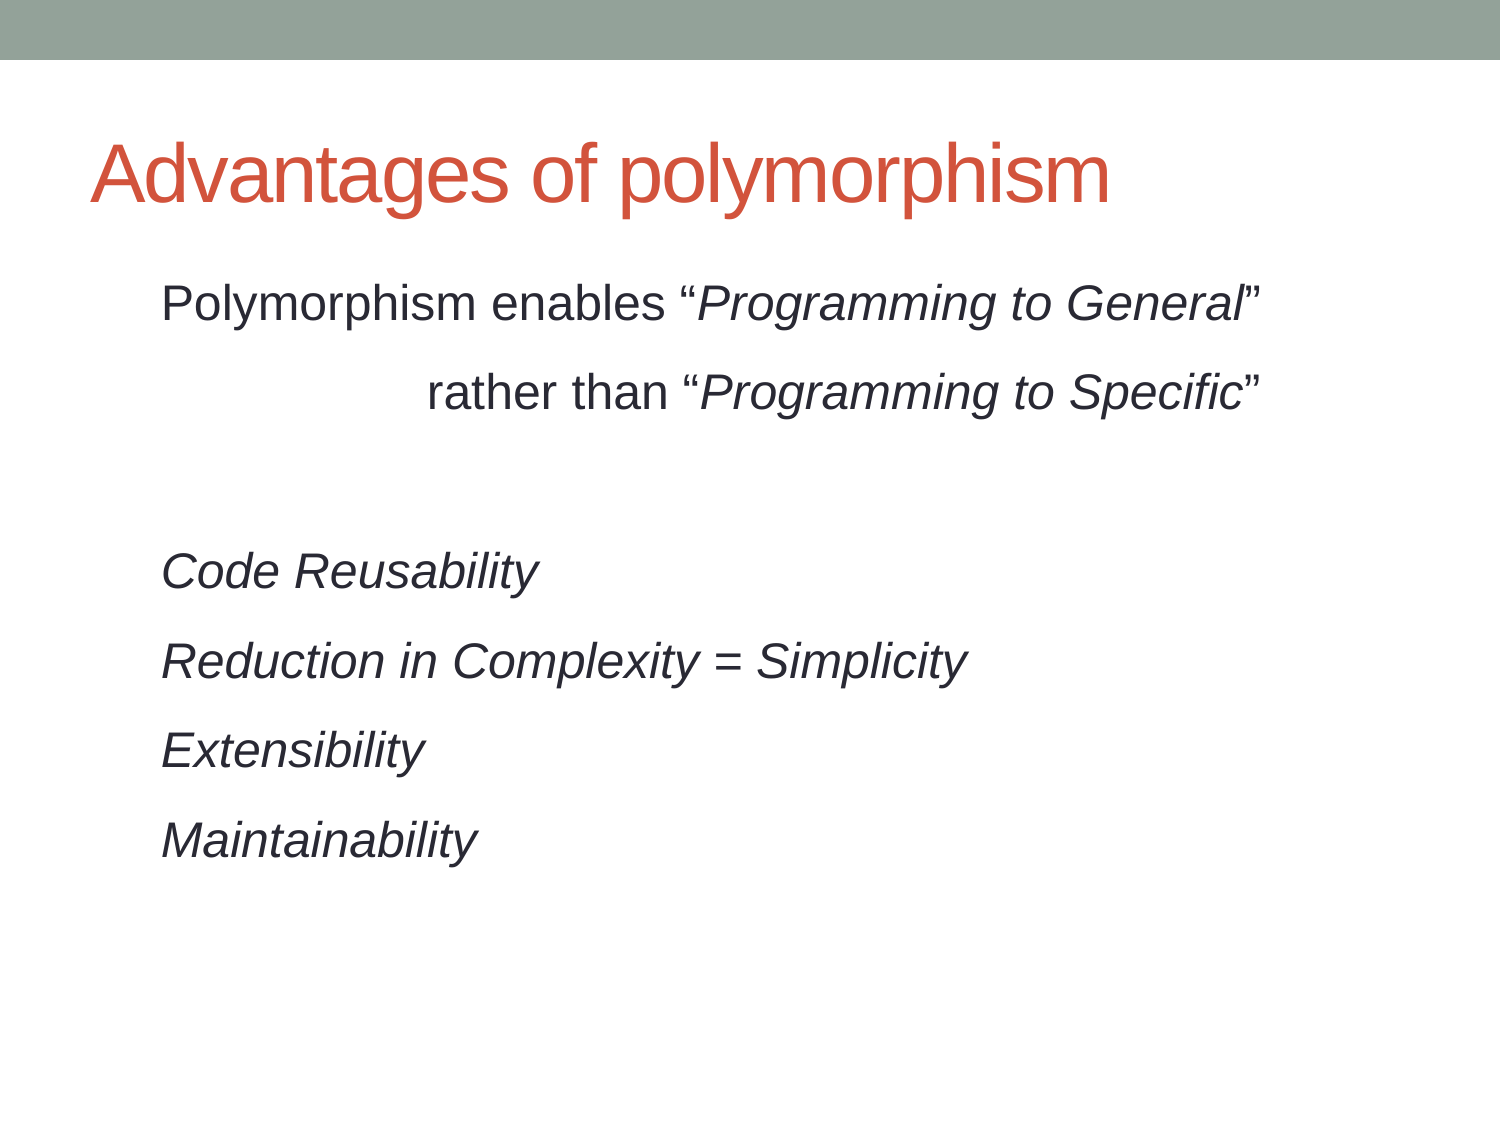

# Advantages of polymorphism
Polymorphism enables “Programming to General”
 rather than “Programming to Specific”
Code Reusability
Reduction in Complexity = Simplicity
Extensibility
Maintainability